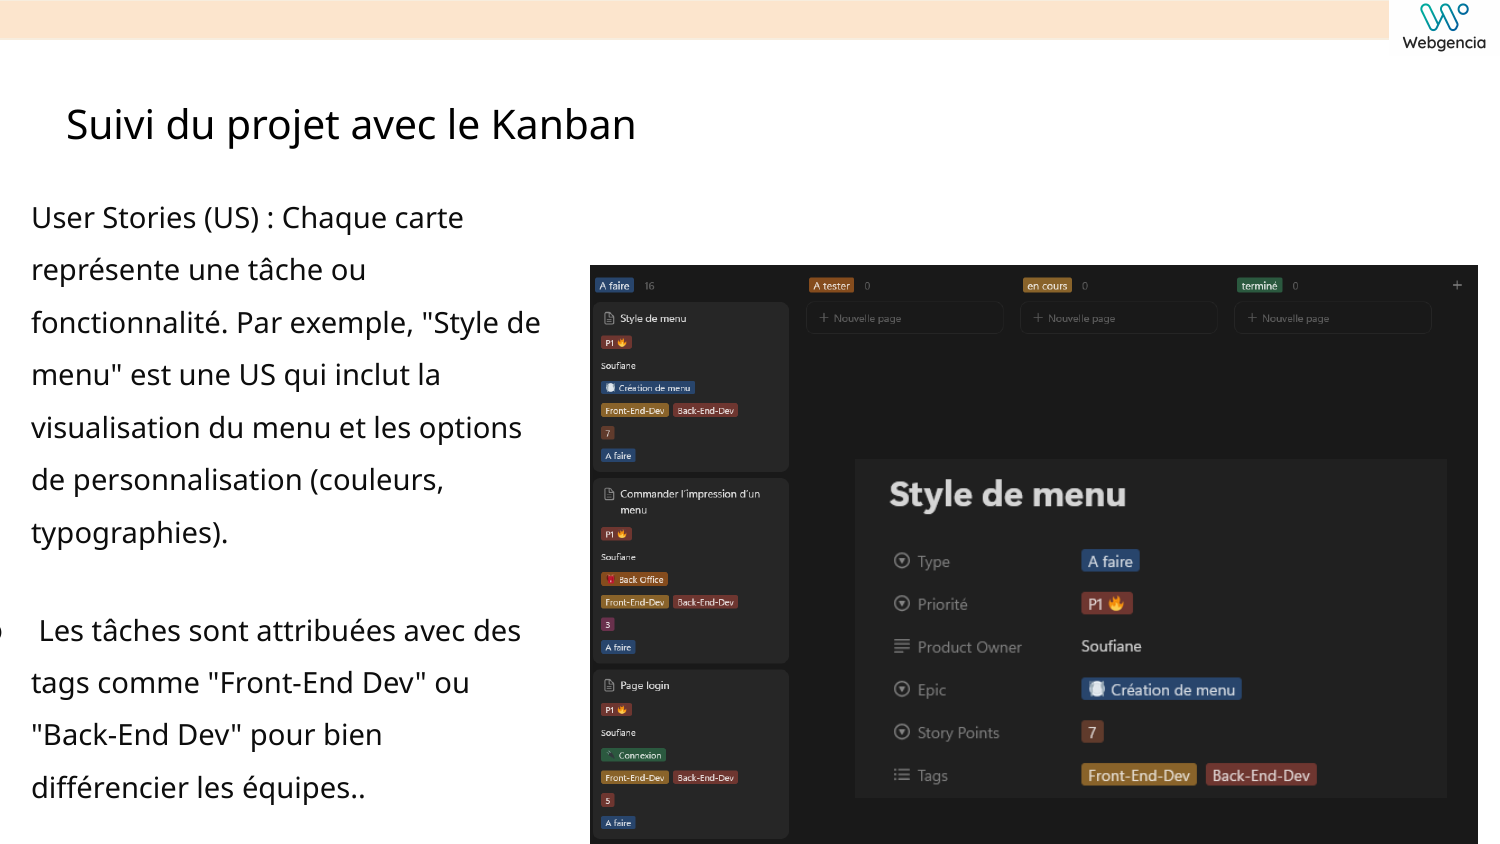

# Suivi du projet avec le Kanban
User Stories (US) : Chaque carte représente une tâche ou fonctionnalité. Par exemple, "Style de menu" est une US qui inclut la visualisation du menu et les options de personnalisation (couleurs, typographies).
 Les tâches sont attribuées avec des tags comme "Front-End Dev" ou "Back-End Dev" pour bien différencier les équipes..